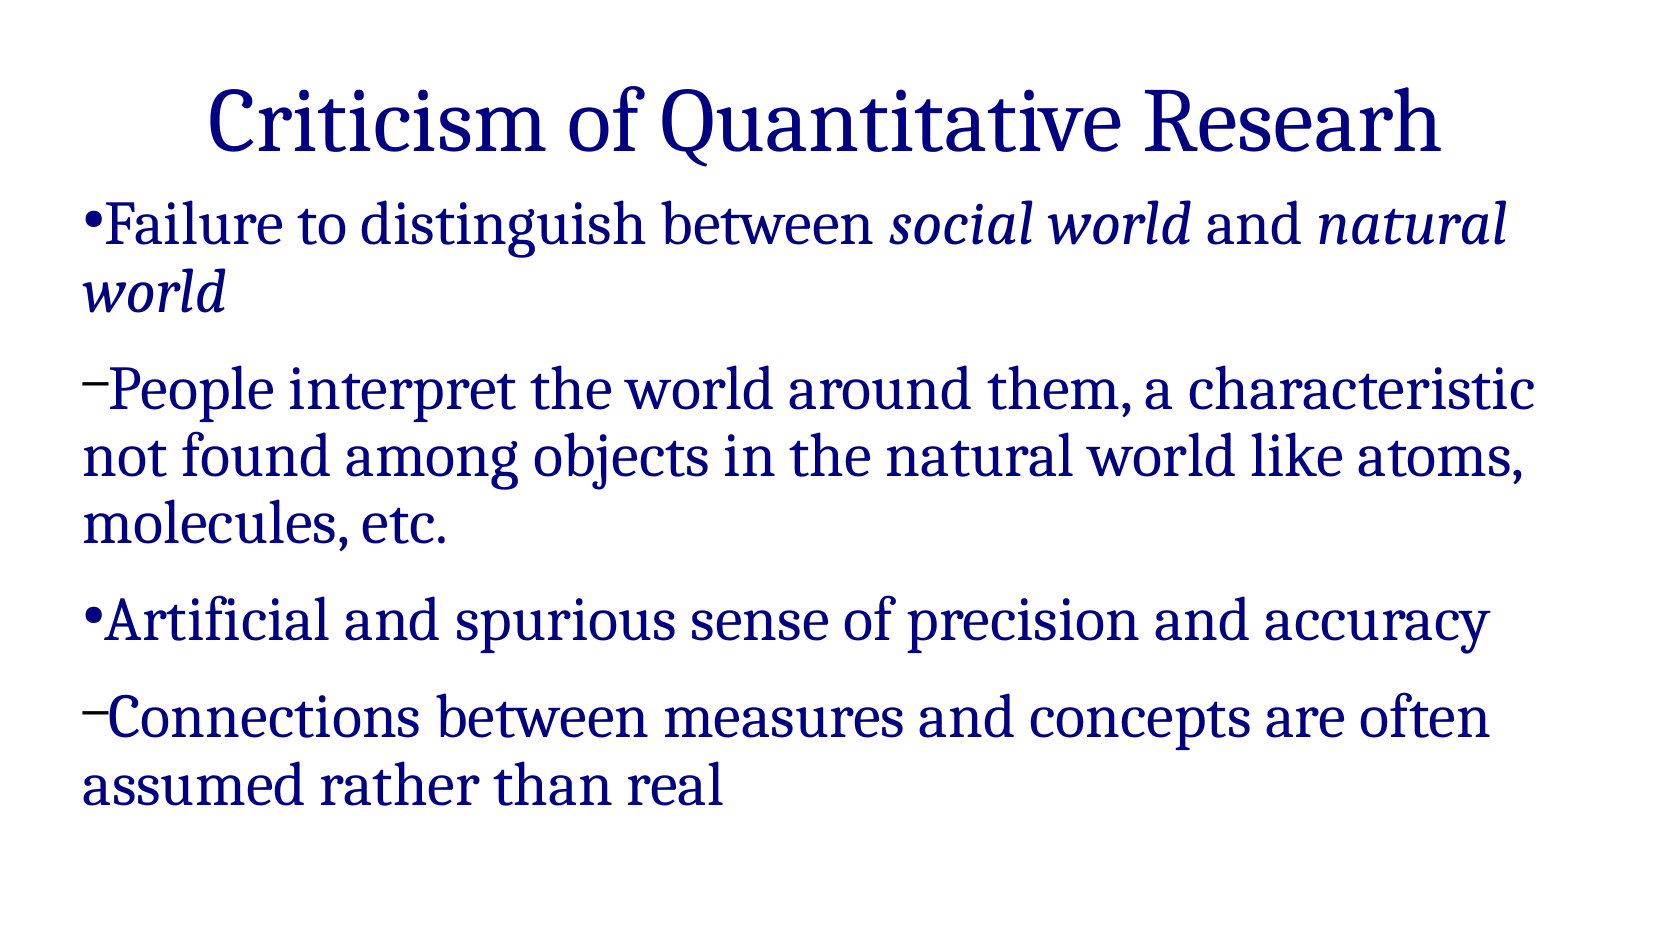

# Criticism of Quantitative Researh
Failure to distinguish between social world and natural world
People interpret the world around them, a characteristic not found among objects in the natural world like atoms, molecules, etc.
Artificial and spurious sense of precision and accuracy
Connections between measures and concepts are often assumed rather than real